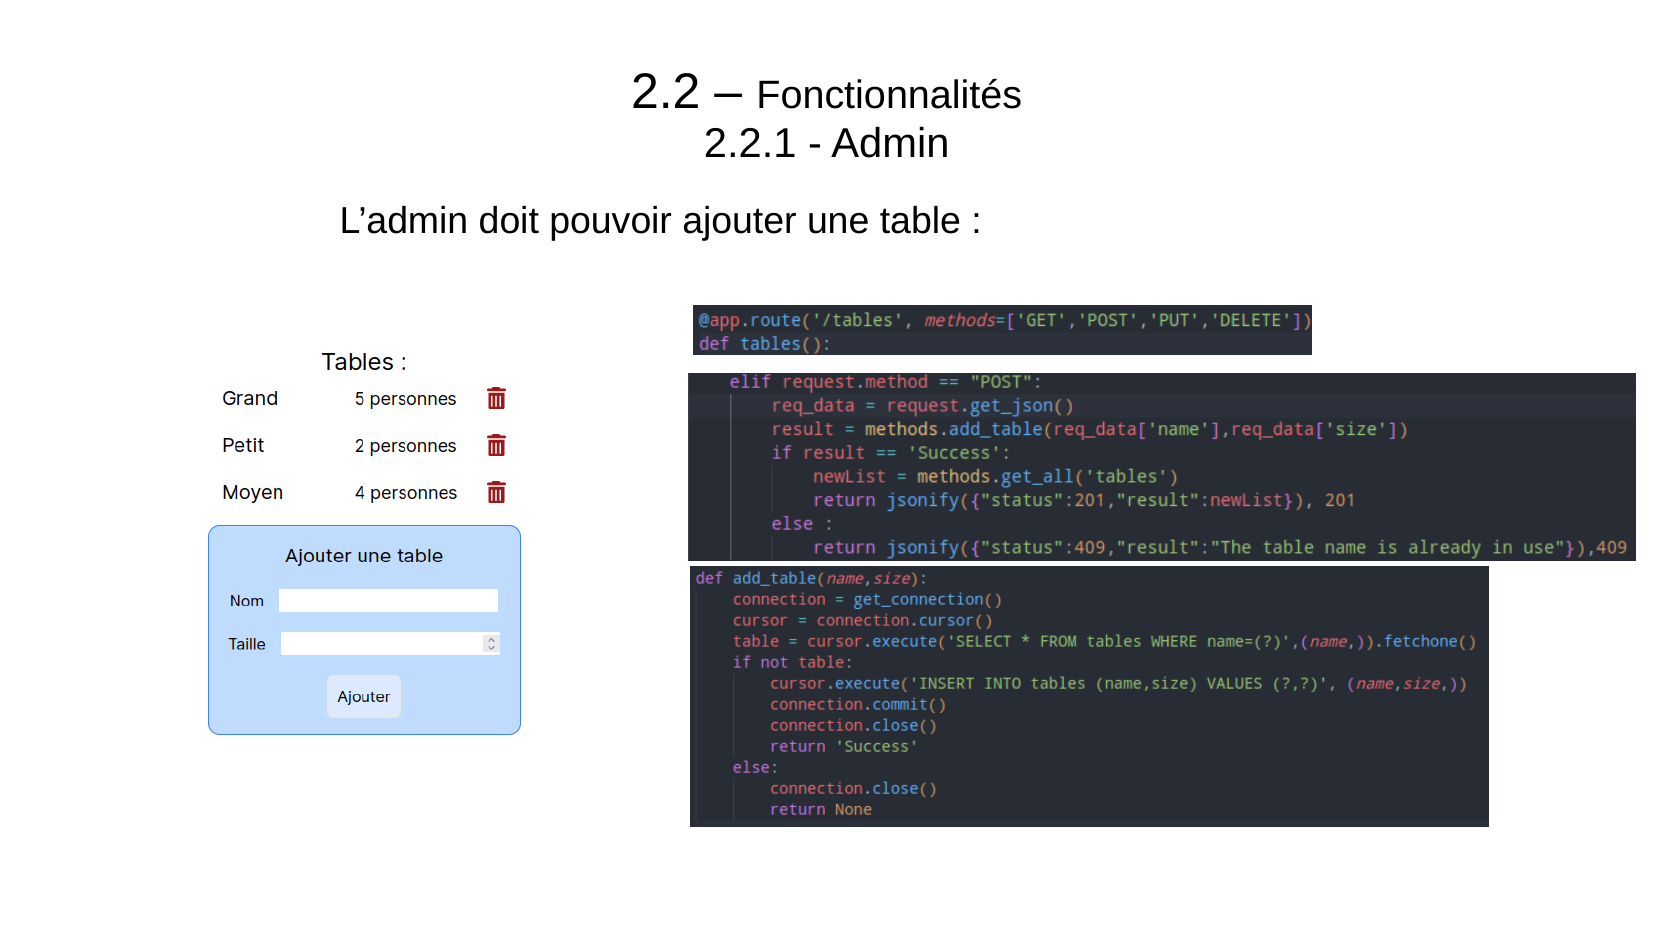

# 2.2 – Fonctionnalités 2.2.1 - Admin
L’admin doit pouvoir ajouter une table :